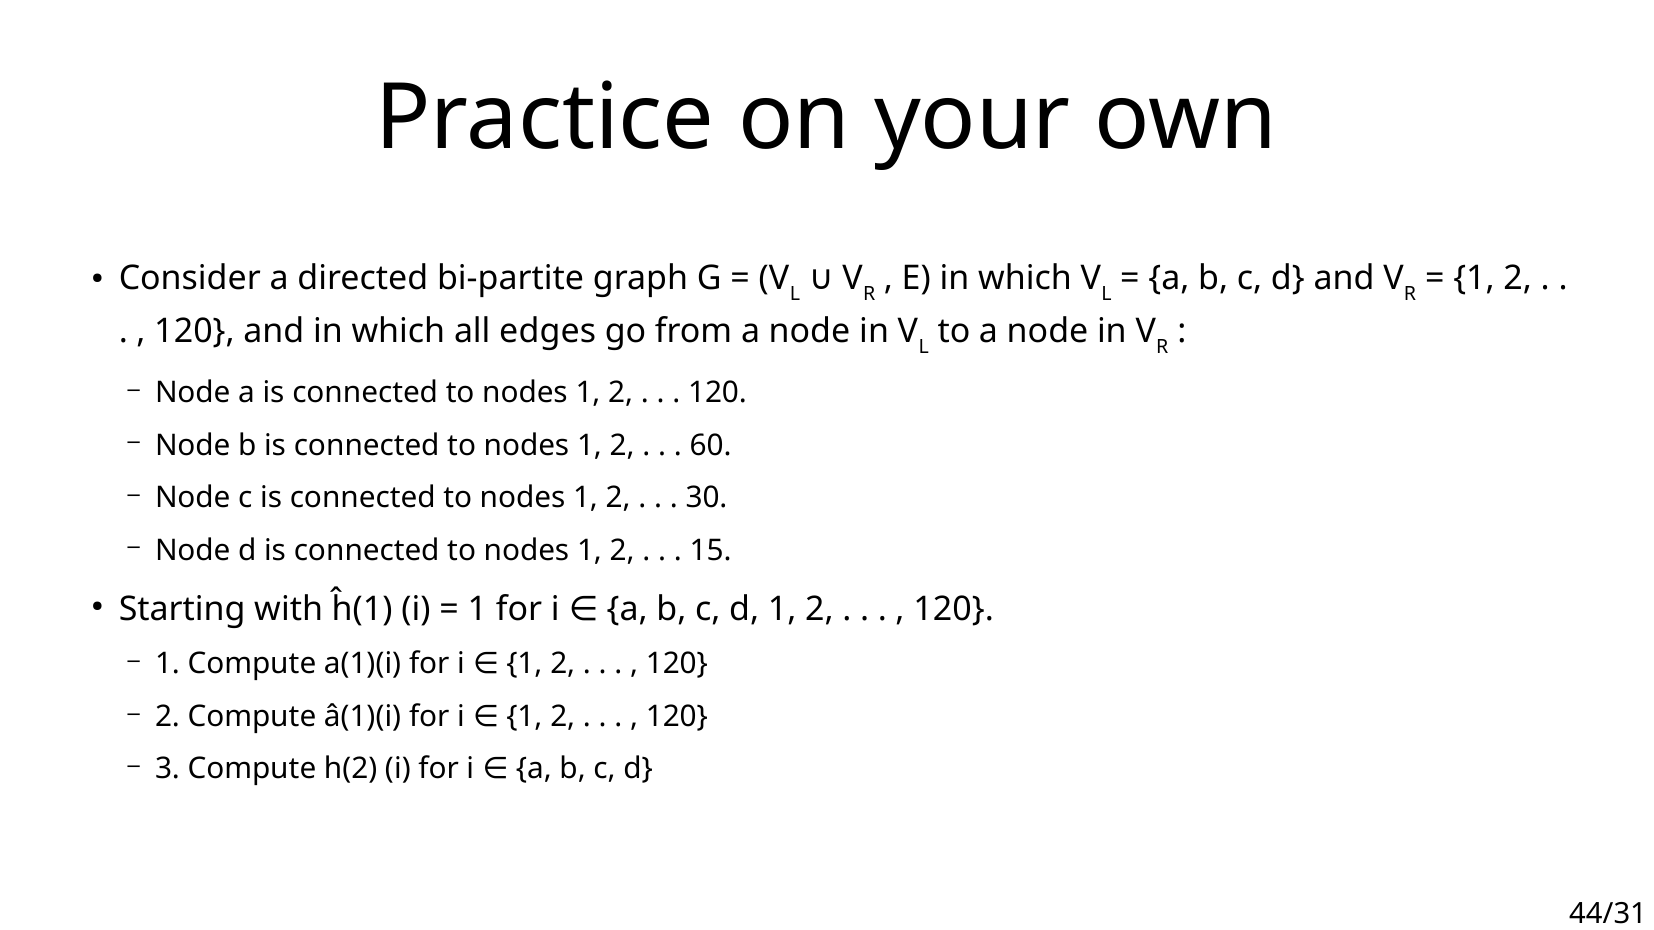

# Practice on your own
Consider a directed bi-partite graph G = (VL ∪ VR , E) in which VL = {a, b, c, d} and VR = {1, 2, . . . , 120}, and in which all edges go from a node in VL to a node in VR :
Node a is connected to nodes 1, 2, . . . 120.
Node b is connected to nodes 1, 2, . . . 60.
Node c is connected to nodes 1, 2, . . . 30.
Node d is connected to nodes 1, 2, . . . 15.
Starting with ĥ(1) (i) = 1 for i ∈ {a, b, c, d, 1, 2, . . . , 120}.
1. Compute a(1)(i) for i ∈ {1, 2, . . . , 120}
2. Compute â(1)(i) for i ∈ {1, 2, . . . , 120}
3. Compute h(2) (i) for i ∈ {a, b, c, d}
44